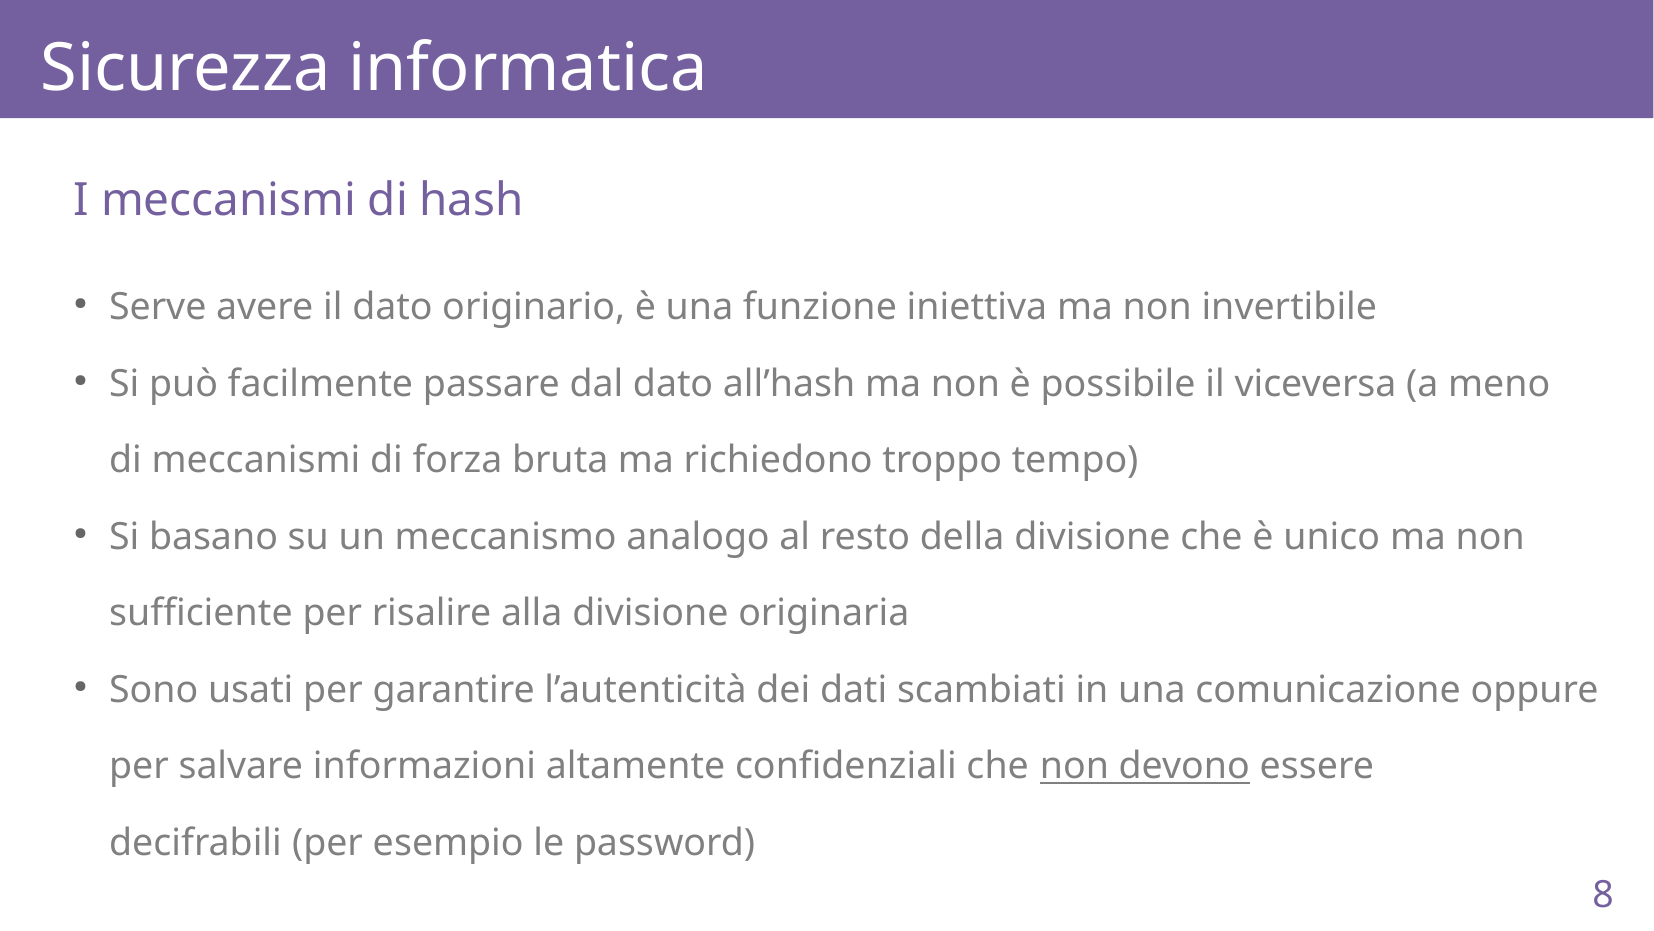

Sicurezza informatica
I meccanismi di hash
Serve avere il dato originario, è una funzione iniettiva ma non invertibile
Si può facilmente passare dal dato all’hash ma non è possibile il viceversa (a meno
di meccanismi di forza bruta ma richiedono troppo tempo)
Si basano su un meccanismo analogo al resto della divisione che è unico ma non
sufficiente per risalire alla divisione originaria
Sono usati per garantire l’autenticità dei dati scambiati in una comunicazione oppure
per salvare informazioni altamente confidenziali che non devono essere
decifrabili (per esempio le password)